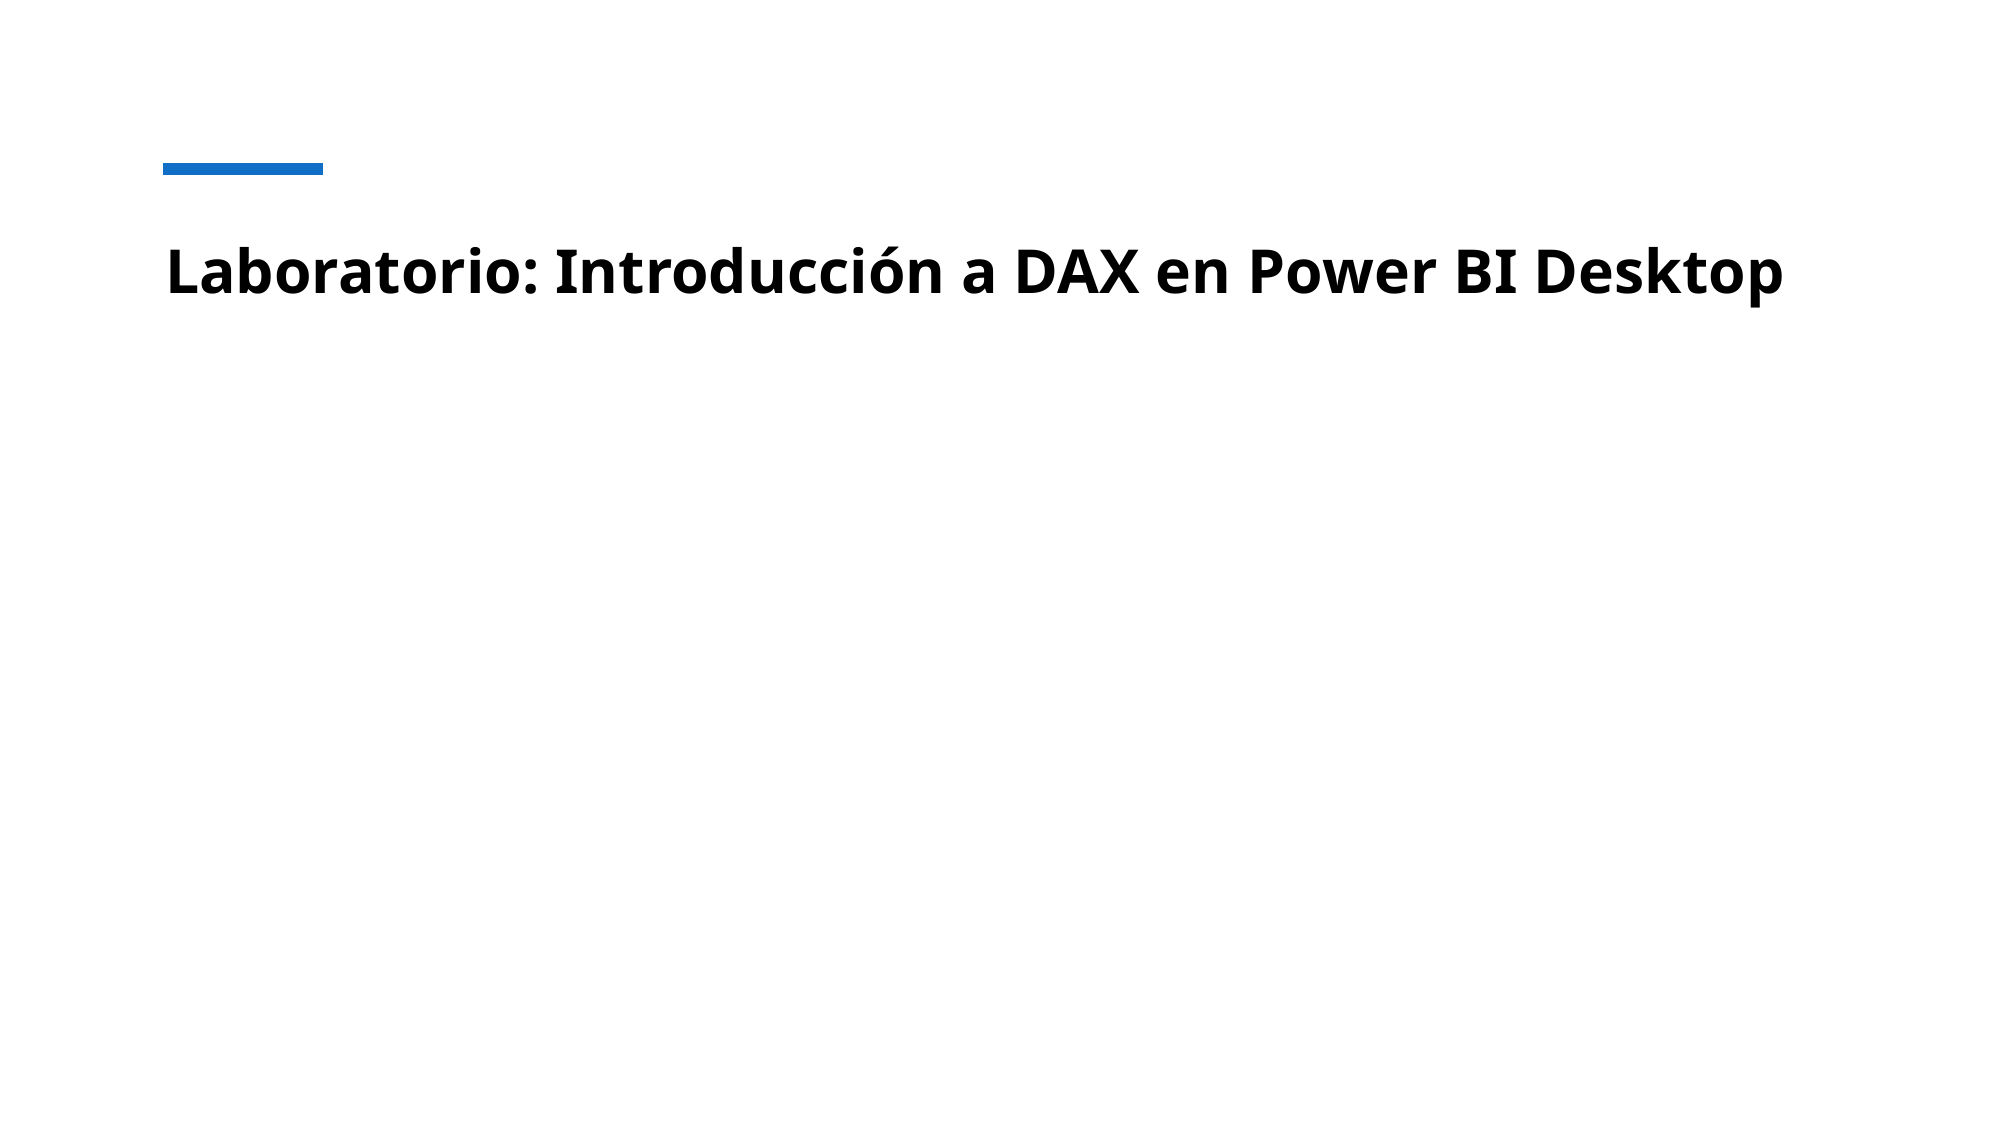

# Laboratorio: Introducción a DAX en Power BI Desktop